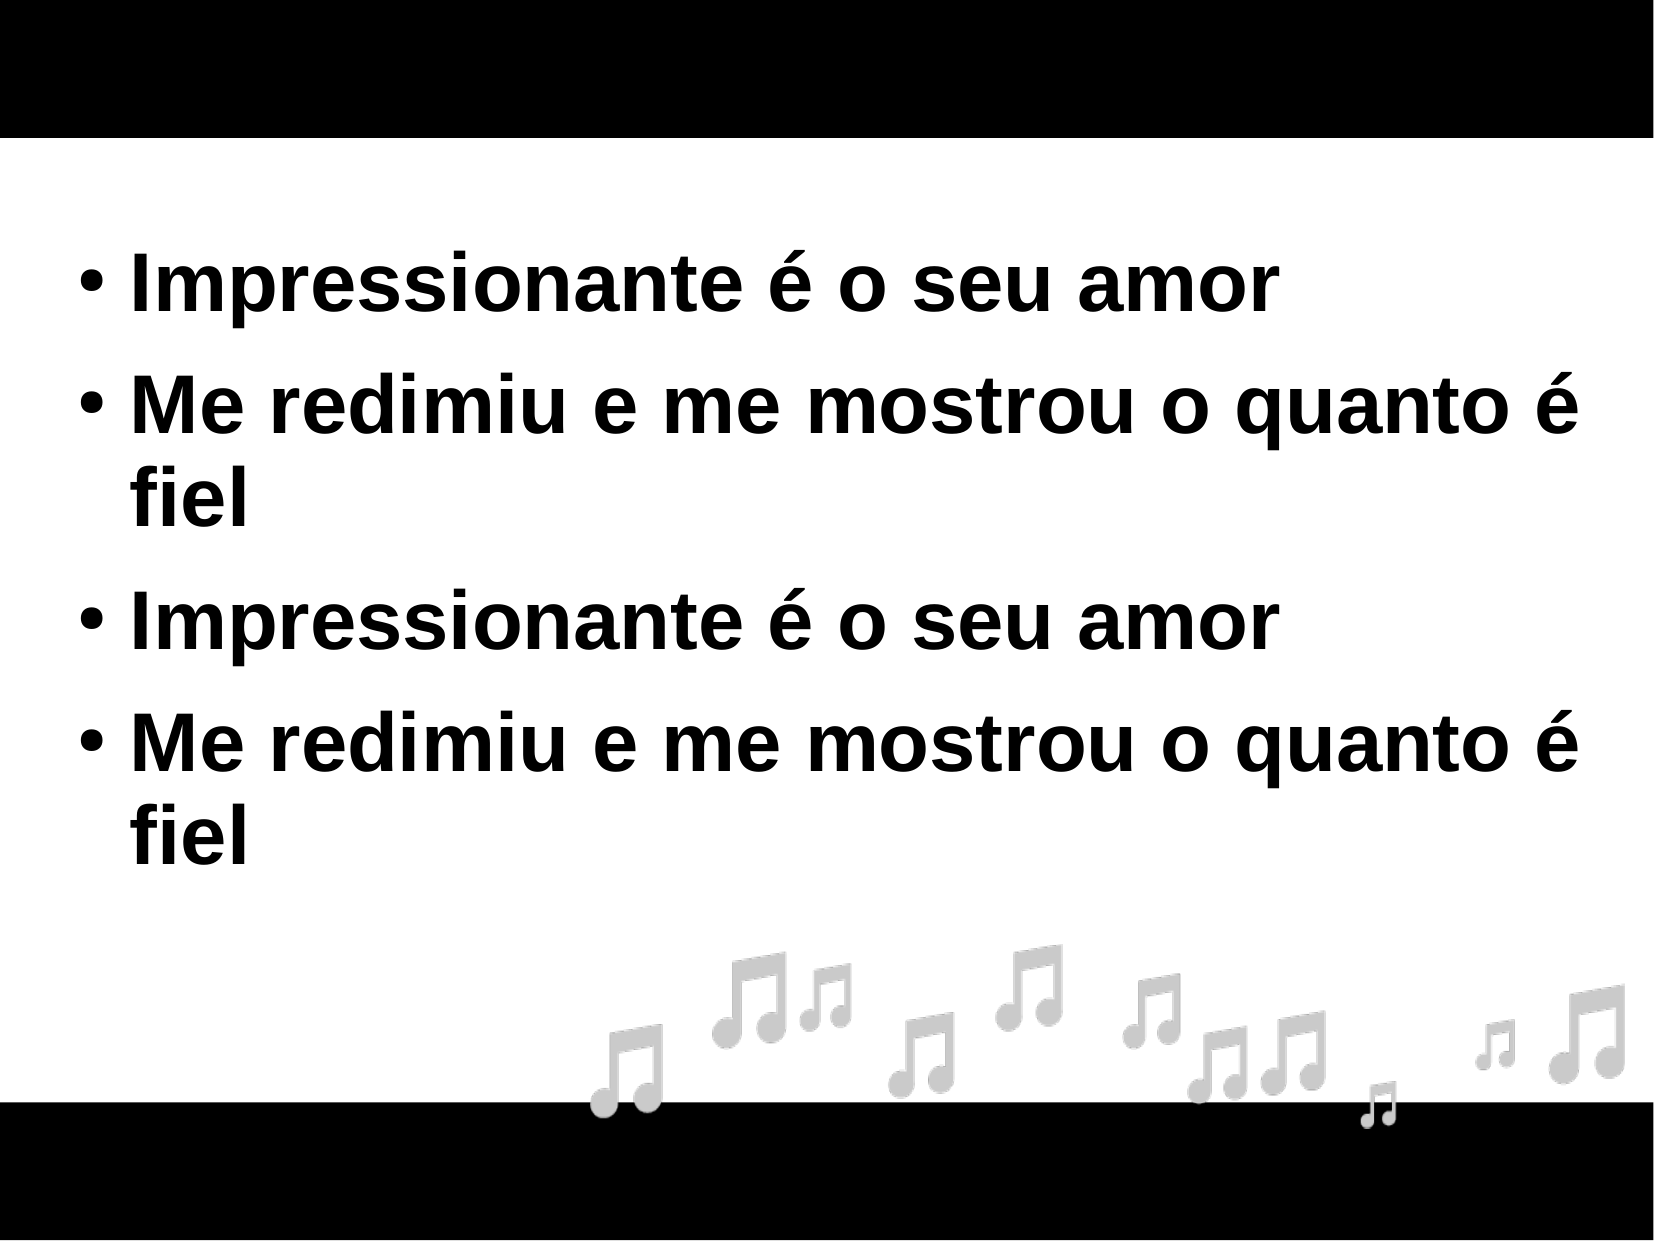

# Impressionante é o seu amor
Me redimiu e me mostrou o quanto é fiel
Impressionante é o seu amor
Me redimiu e me mostrou o quanto é fiel